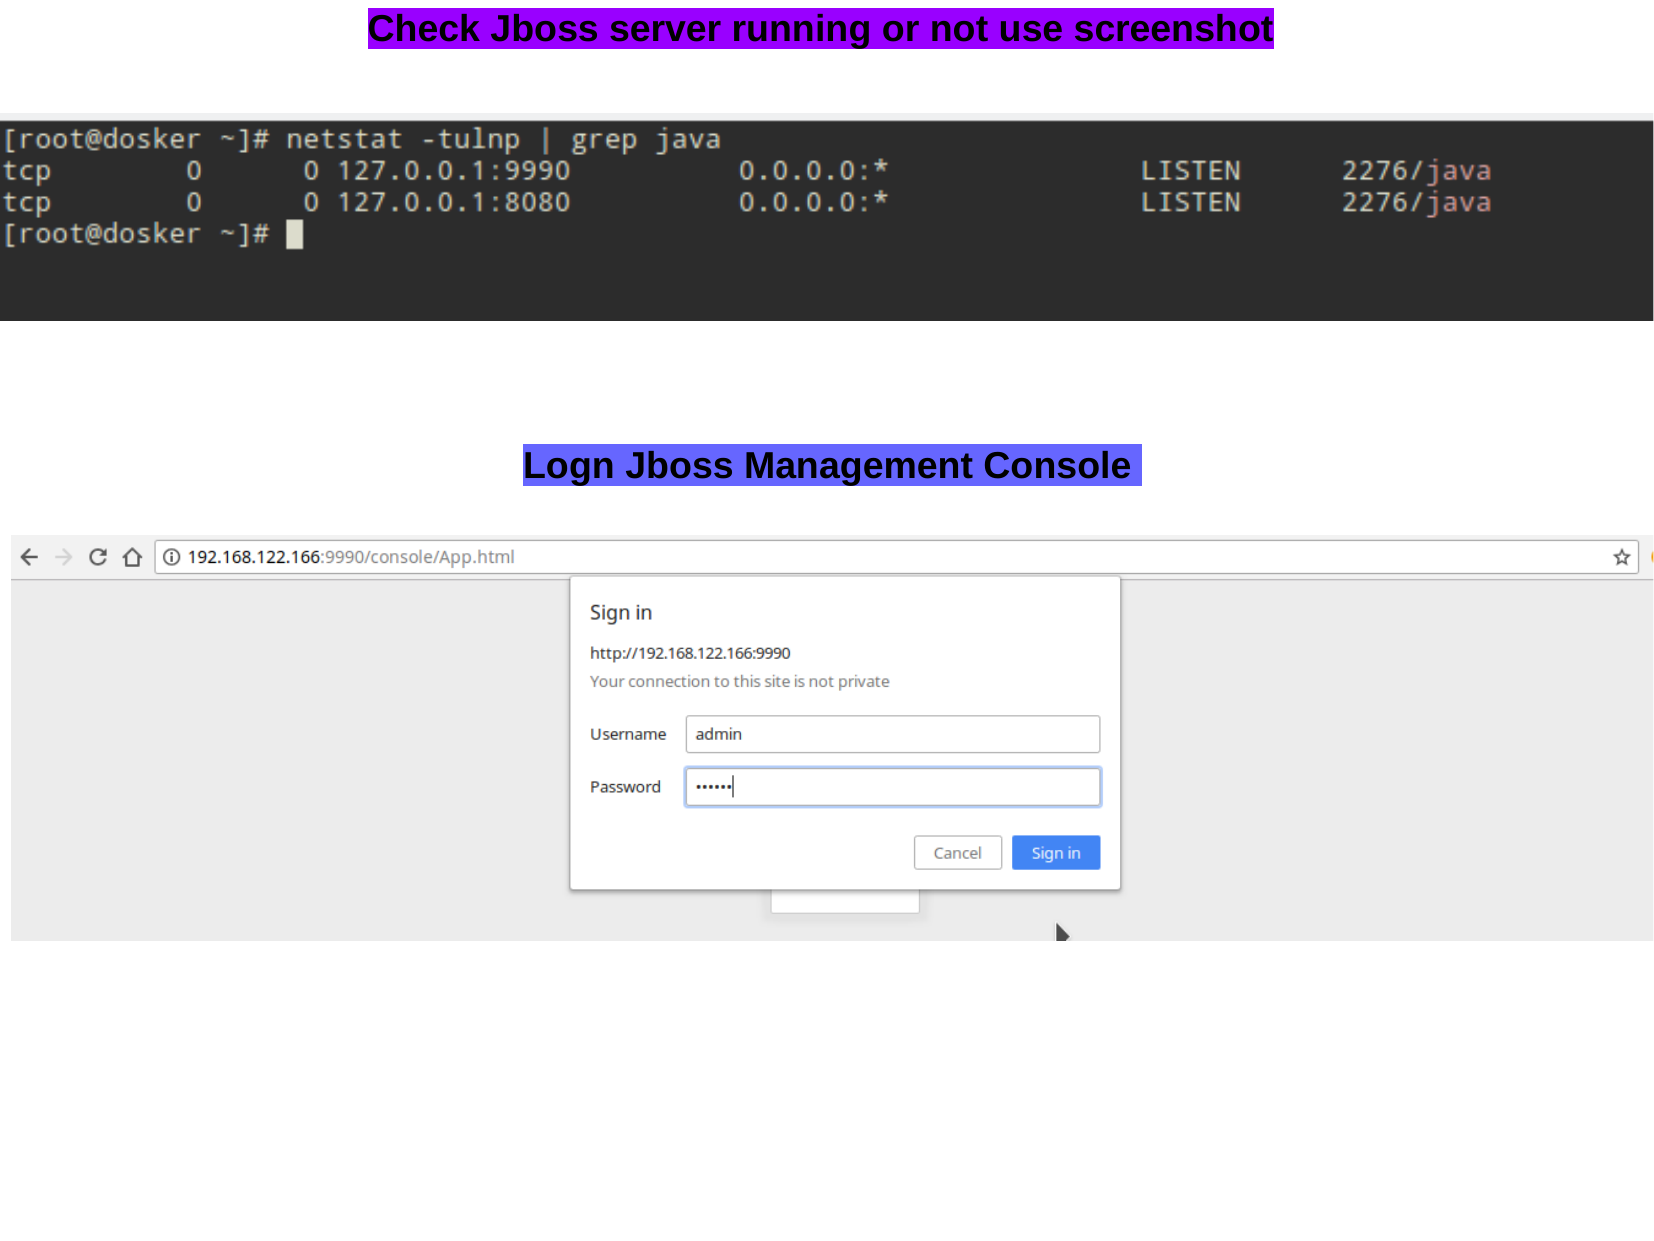

Check Jboss server running or not use screenshot
Logn Jboss Management Console